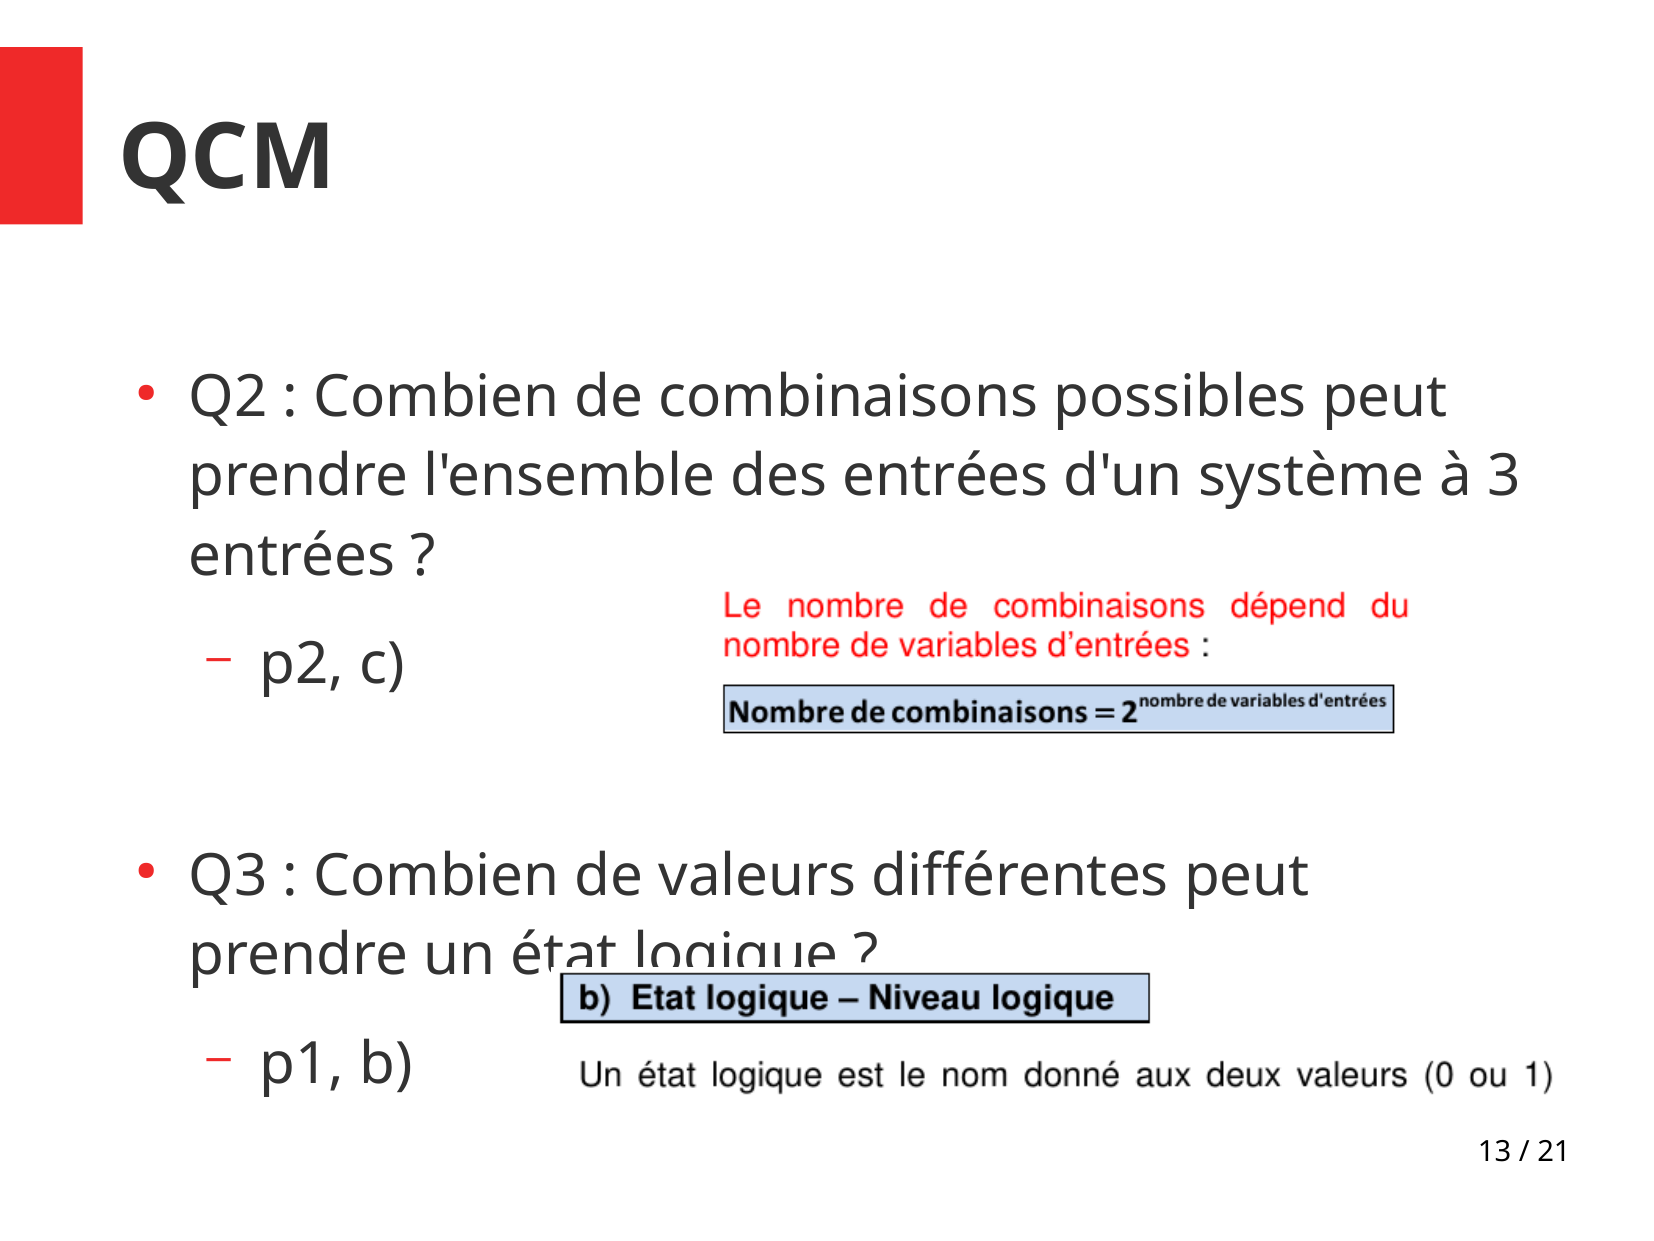

# QCM
Q2 : Combien de combinaisons possibles peut prendre l'ensemble des entrées d'un système à 3 entrées ?
p2, c)
Q3 : Combien de valeurs différentes peut prendre un état logique ?
p1, b)
13